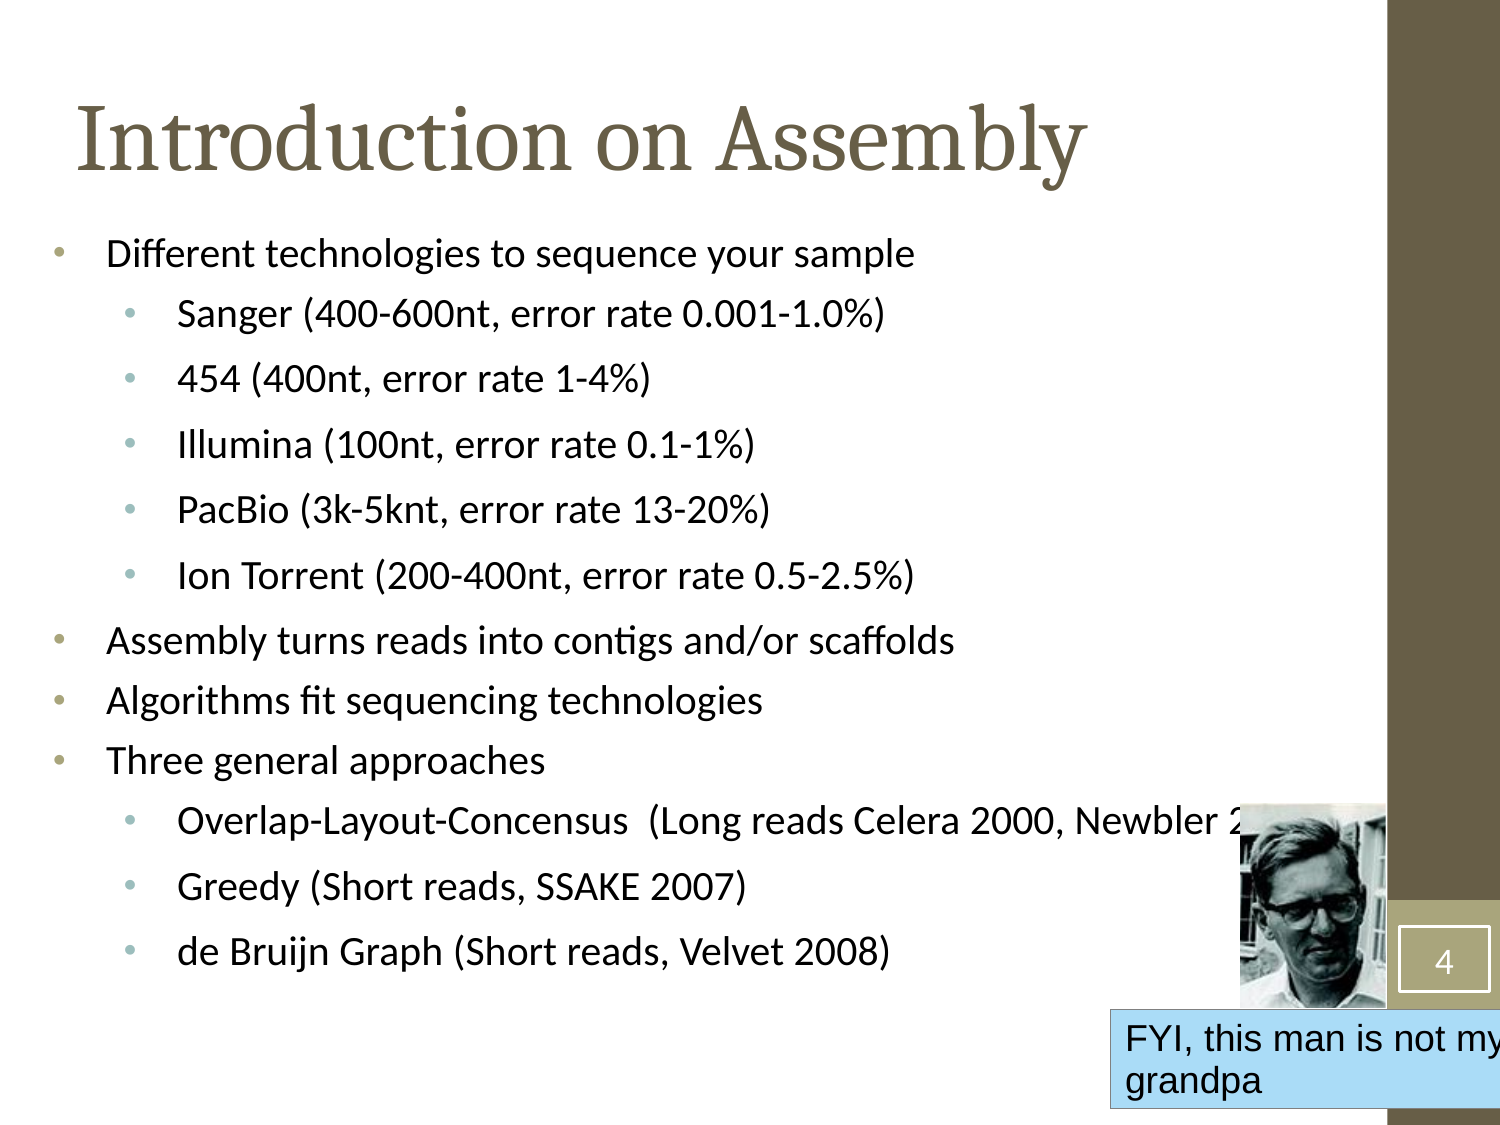

# Introduction on Assembly
Different technologies to sequence your sample
Sanger (400-600nt, error rate 0.001-1.0%)
454 (400nt, error rate 1-4%)
Illumina (100nt, error rate 0.1-1%)
PacBio (3k-5knt, error rate 13-20%)
Ion Torrent (200-400nt, error rate 0.5-2.5%)
Assembly turns reads into contigs and/or scaffolds
Algorithms fit sequencing technologies
Three general approaches
Overlap-Layout-Concensus (Long reads Celera 2000, Newbler 2005)
Greedy (Short reads, SSAKE 2007)
de Bruijn Graph (Short reads, Velvet 2008)
4
FYI, this man is not my grandpa